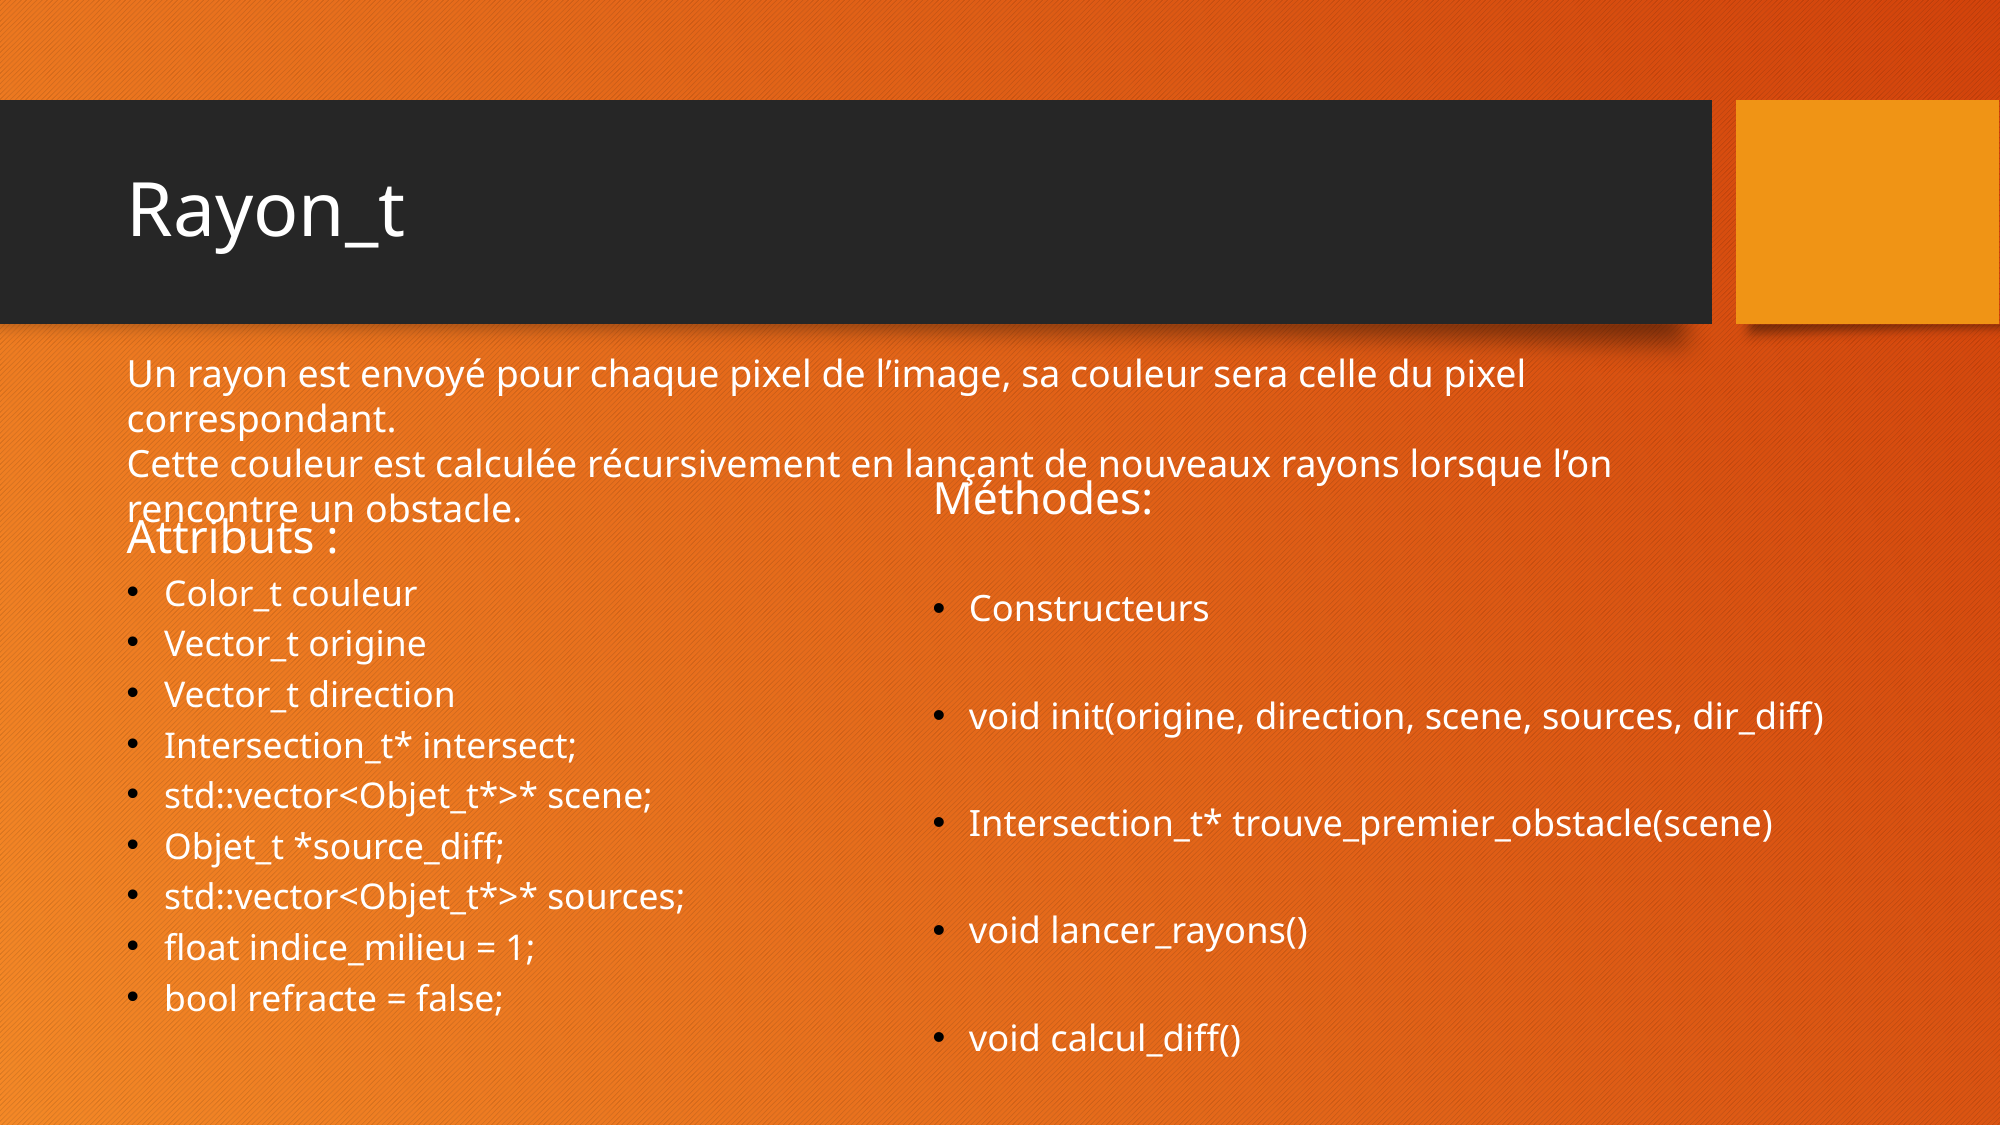

# Rayon_t
Un rayon est envoyé pour chaque pixel de l’image, sa couleur sera celle du pixel correspondant.
Cette couleur est calculée récursivement en lançant de nouveaux rayons lorsque l’on rencontre un obstacle.
Méthodes:
Constructeurs
void init(origine, direction, scene, sources, dir_diff)
Intersection_t* trouve_premier_obstacle(scene)
void lancer_rayons()
void calcul_diff()
Attributs :
Color_t couleur
Vector_t origine
Vector_t direction
Intersection_t* intersect;
std::vector<Objet_t*>* scene;
Objet_t *source_diff;
std::vector<Objet_t*>* sources;
float indice_milieu = 1;
bool refracte = false;